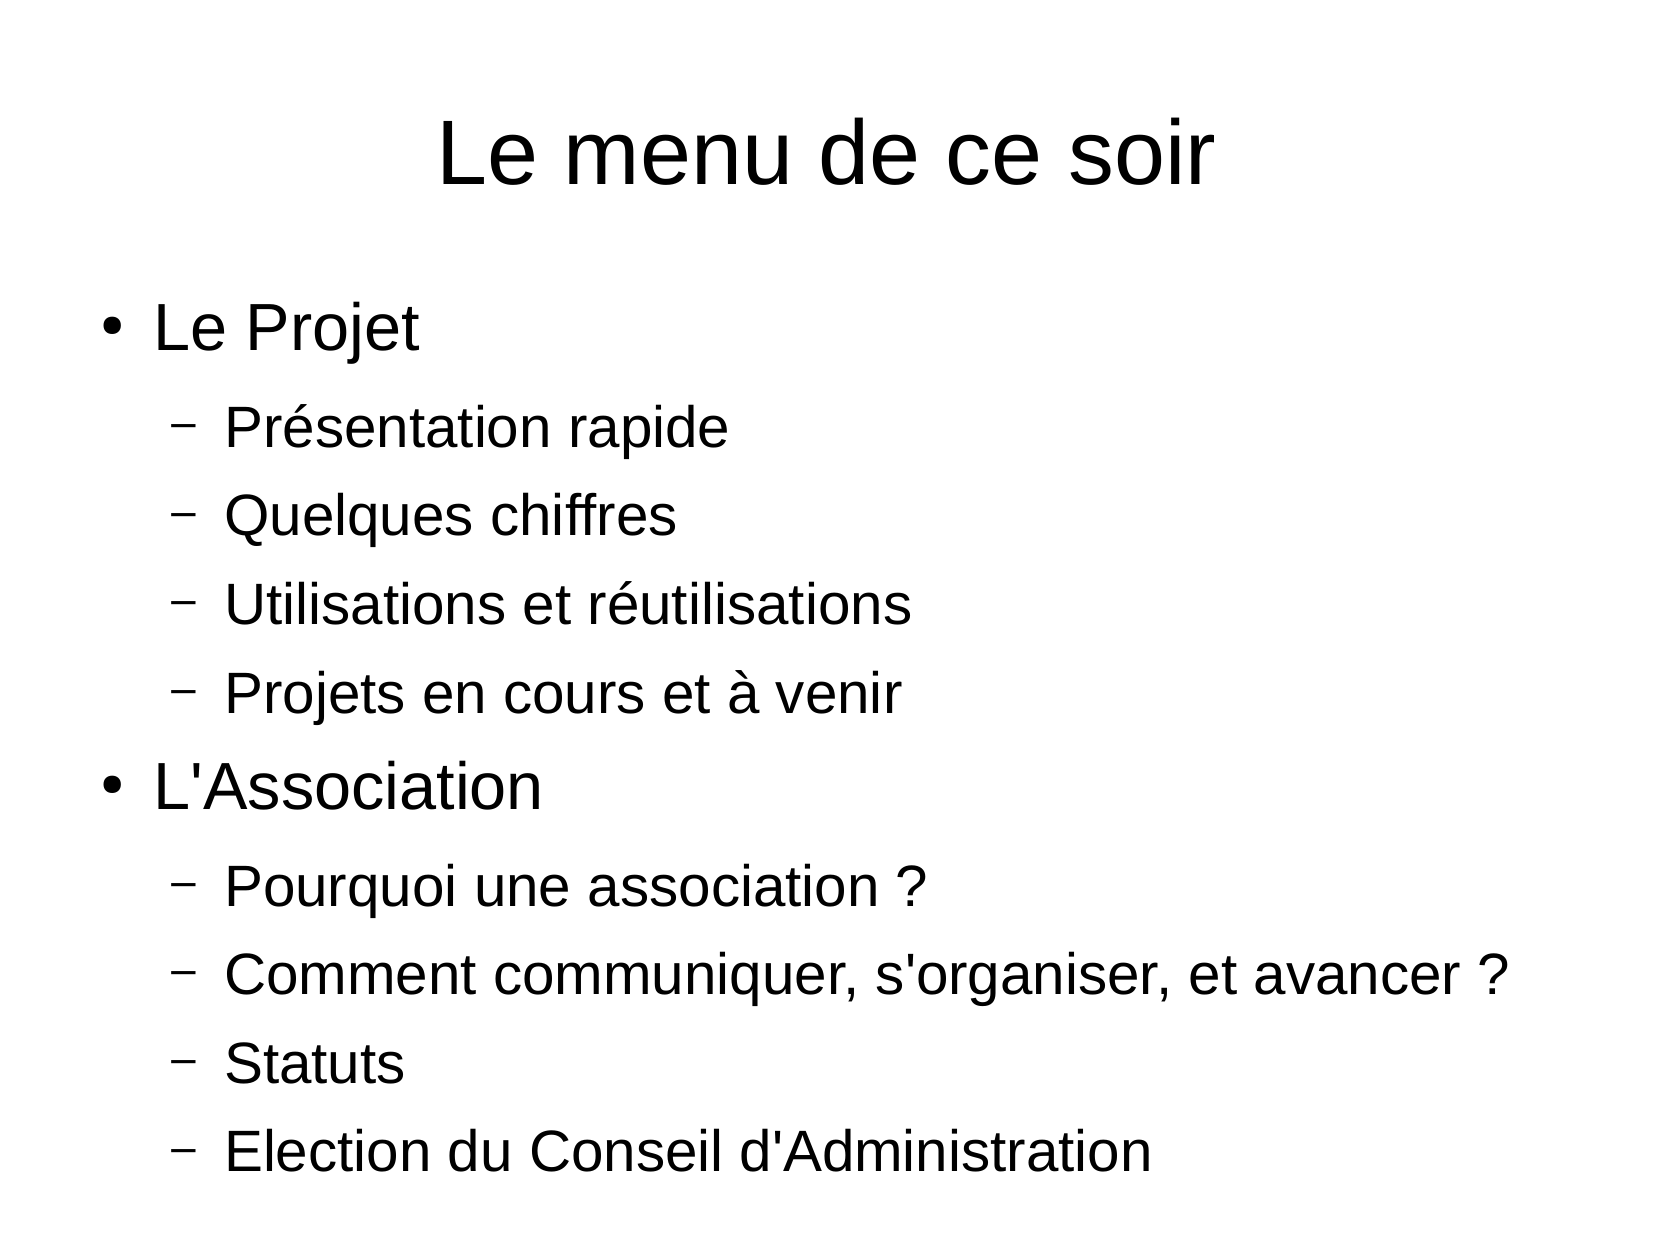

# Le menu de ce soir
Le Projet
Présentation rapide
Quelques chiffres
Utilisations et réutilisations
Projets en cours et à venir
L'Association
Pourquoi une association ?
Comment communiquer, s'organiser, et avancer ?
Statuts
Election du Conseil d'Administration